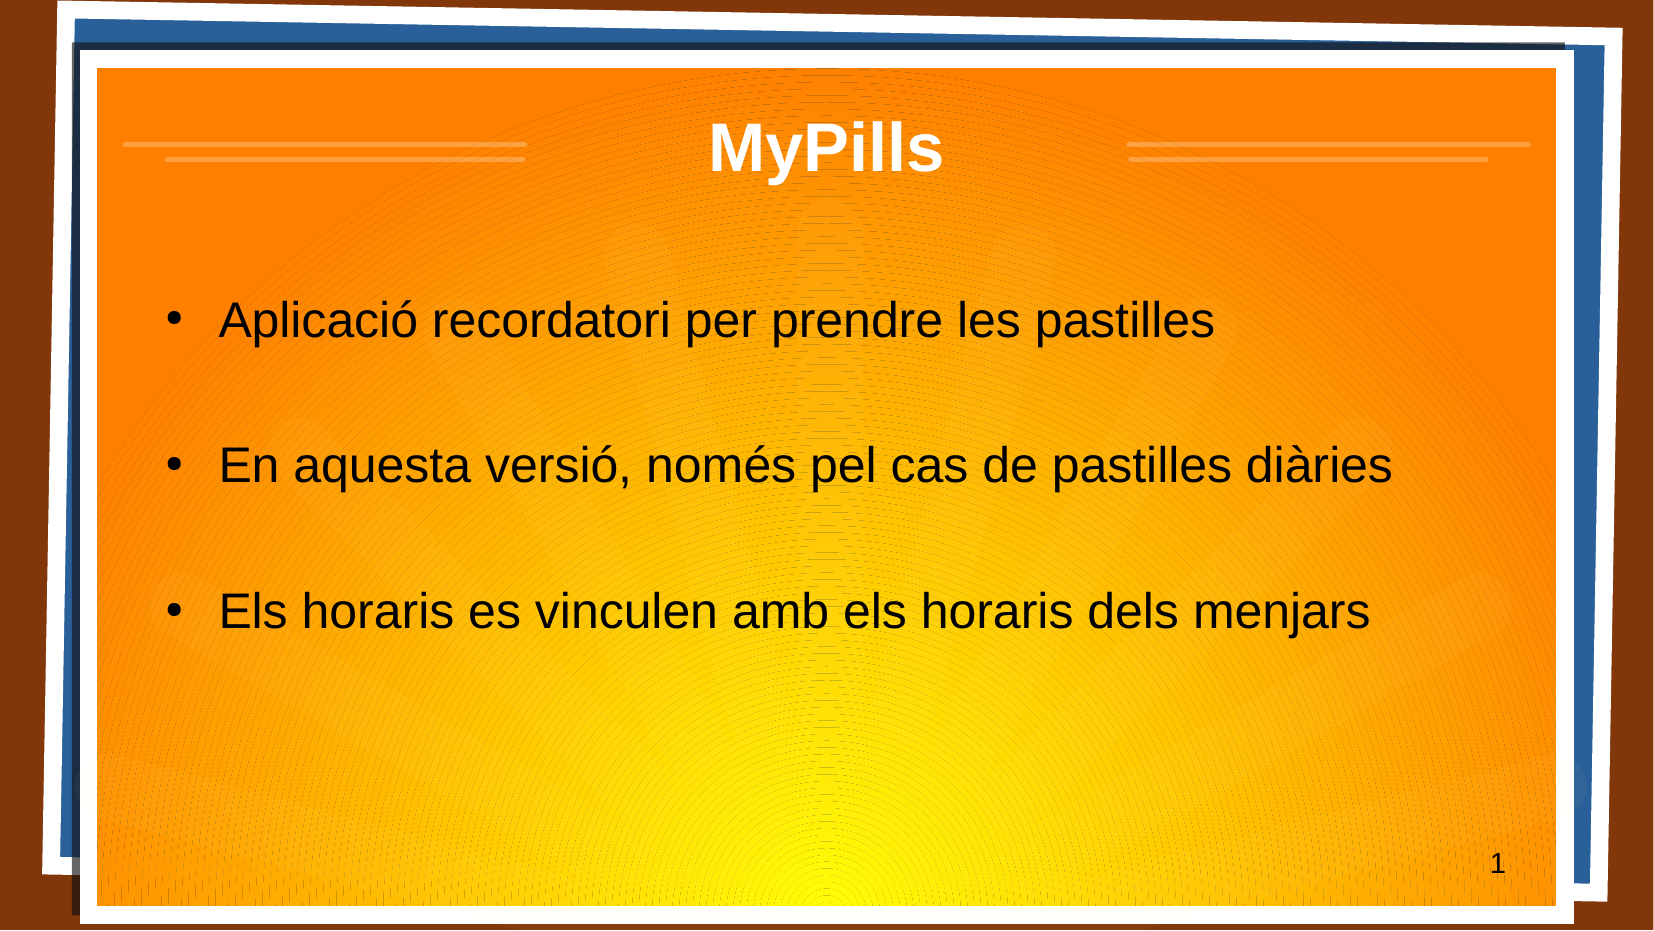

# MyPills
Aplicació recordatori per prendre les pastilles
En aquesta versió, només pel cas de pastilles diàries
Els horaris es vinculen amb els horaris dels menjars
1